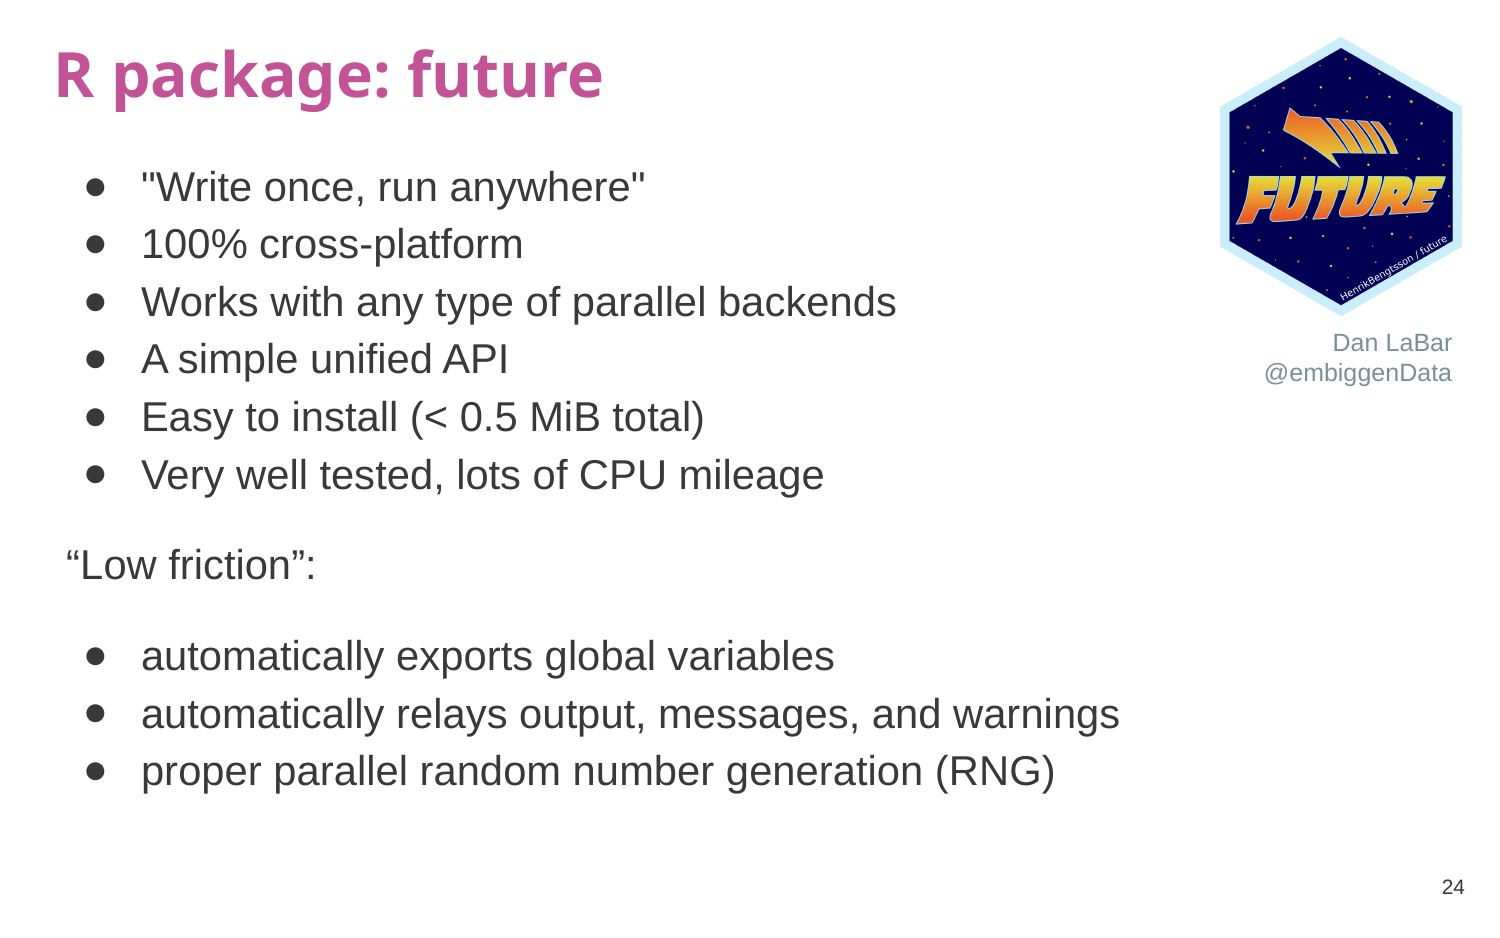

# R package: future
"Write once, run anywhere"
100% cross-platform
Works with any type of parallel backends
A simple unified API
Easy to install (< 0.5 MiB total)
Very well tested, lots of CPU mileage
“Low friction”:
automatically exports global variables
automatically relays output, messages, and warnings
proper parallel random number generation (RNG)
Dan LaBar
@embiggenData